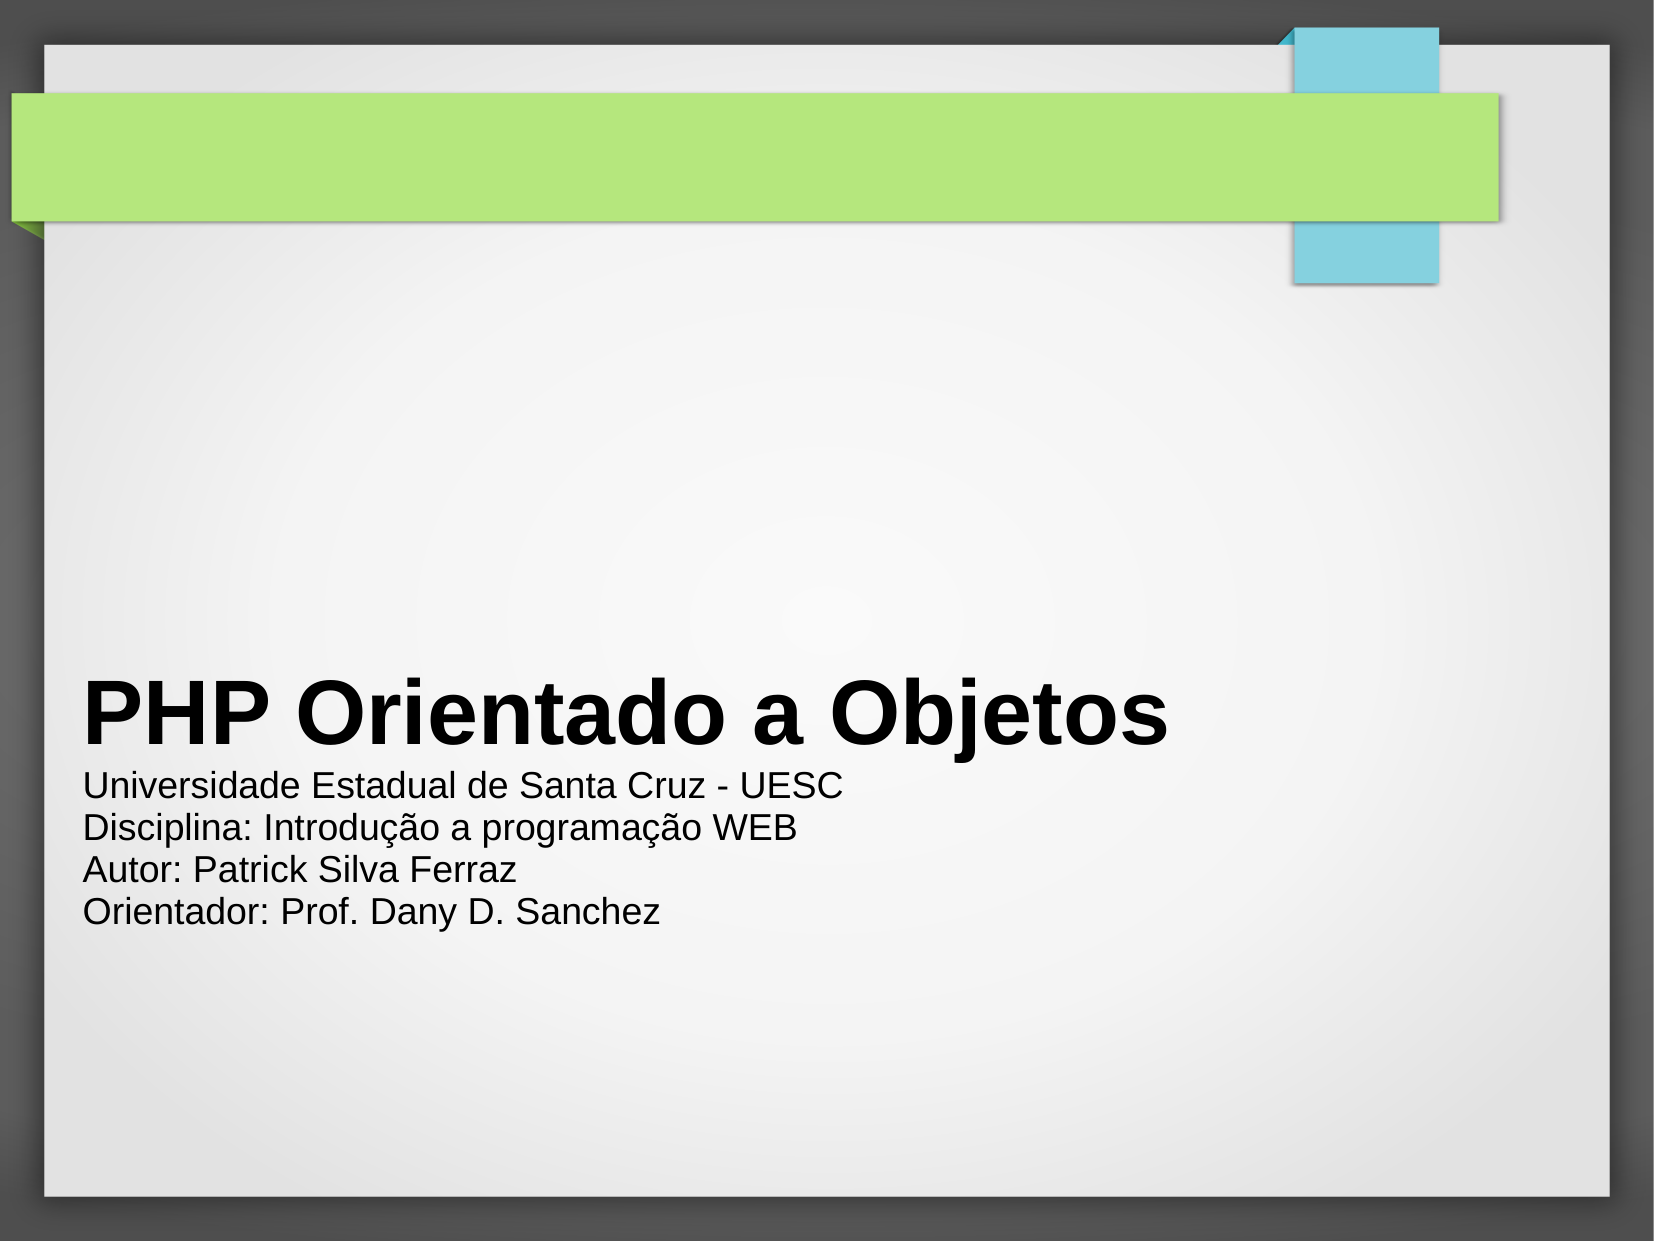

# PHP Orientado a Objetos
Universidade Estadual de Santa Cruz - UESC
Disciplina: Introdução a programação WEB
Autor: Patrick Silva Ferraz
Orientador: Prof. Dany D. Sanchez